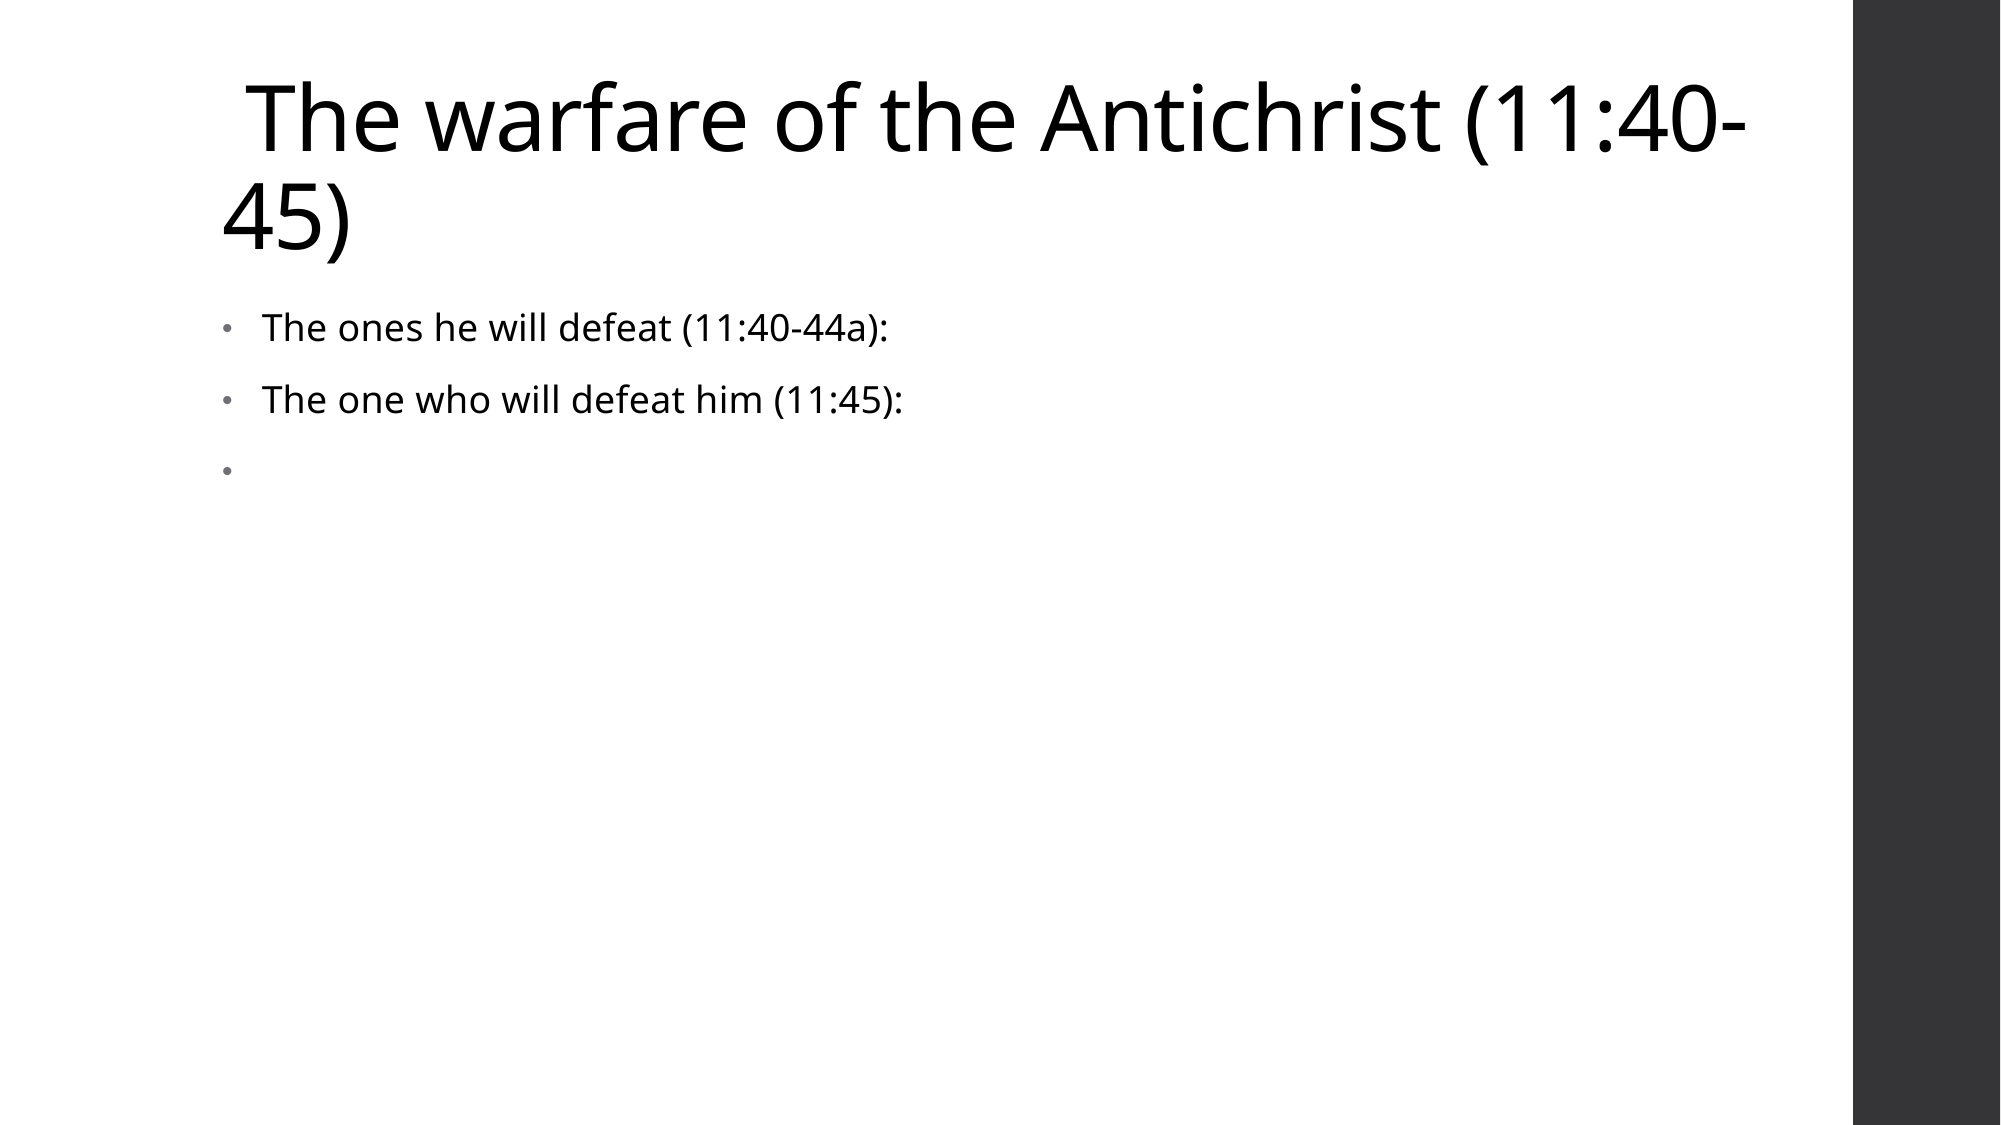

# The warfare of the Antichrist (11:40-45)
 The ones he will defeat (11:40-44a):
 The one who will defeat him (11:45):